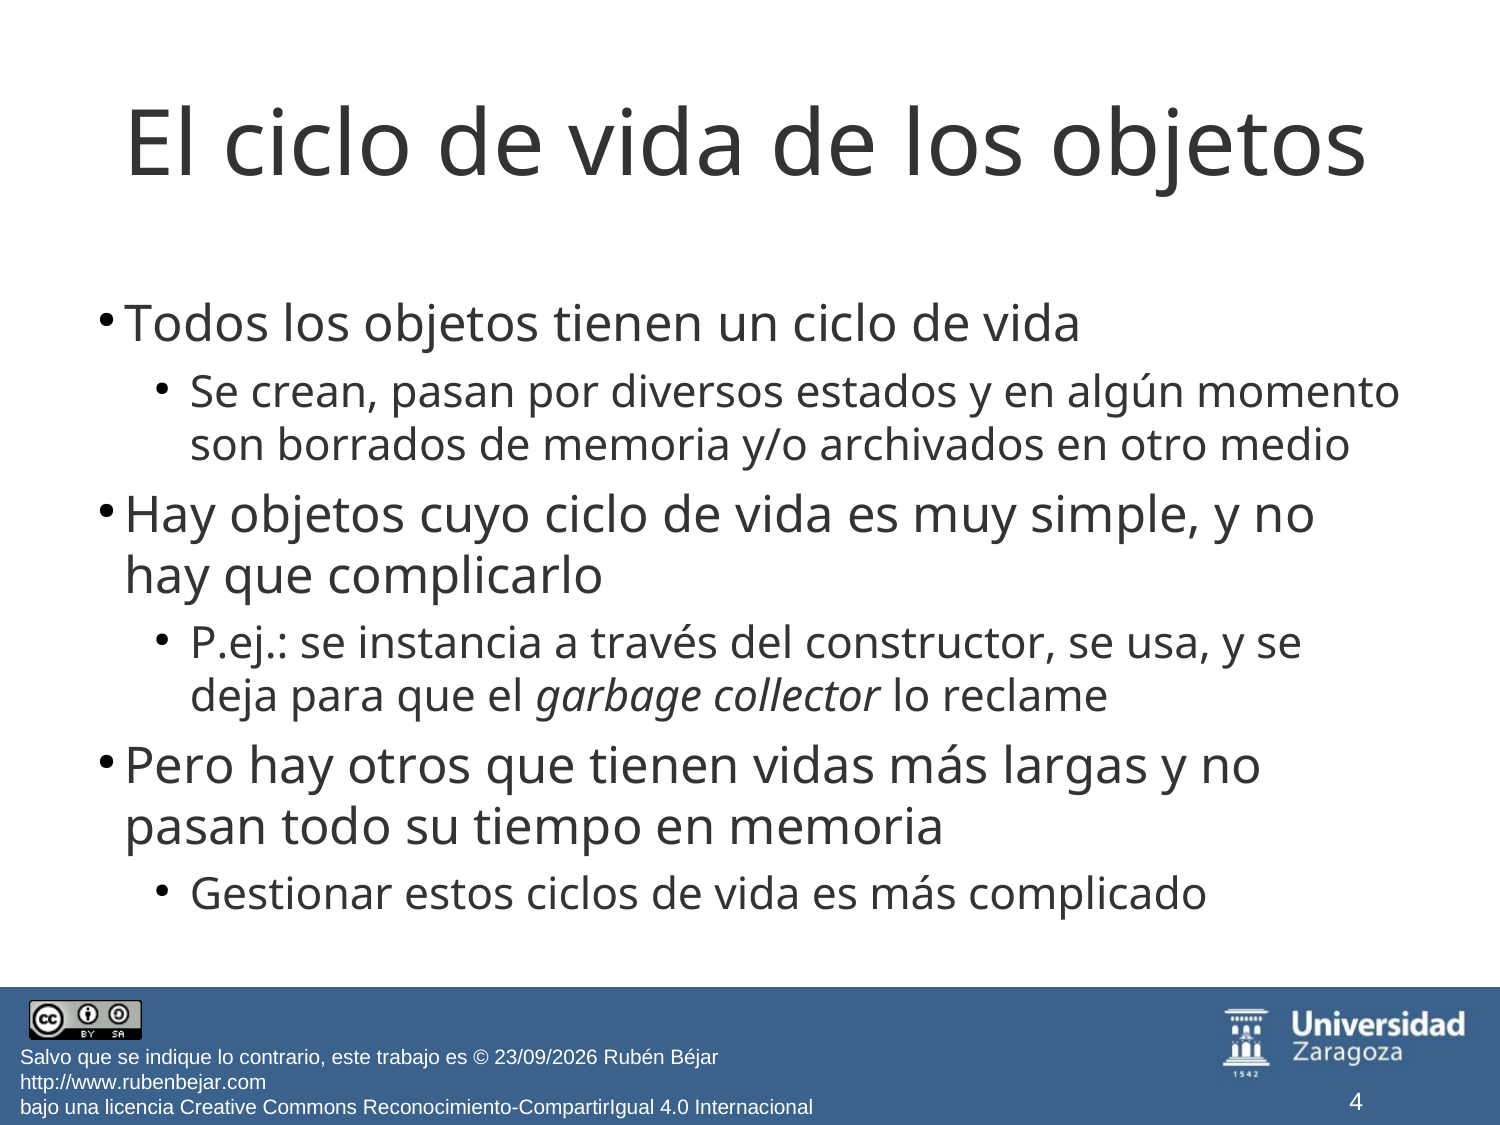

# El ciclo de vida de los objetos
Todos los objetos tienen un ciclo de vida
Se crean, pasan por diversos estados y en algún momento son borrados de memoria y/o archivados en otro medio
Hay objetos cuyo ciclo de vida es muy simple, y no hay que complicarlo
P.ej.: se instancia a través del constructor, se usa, y se deja para que el garbage collector lo reclame
Pero hay otros que tienen vidas más largas y no pasan todo su tiempo en memoria
Gestionar estos ciclos de vida es más complicado